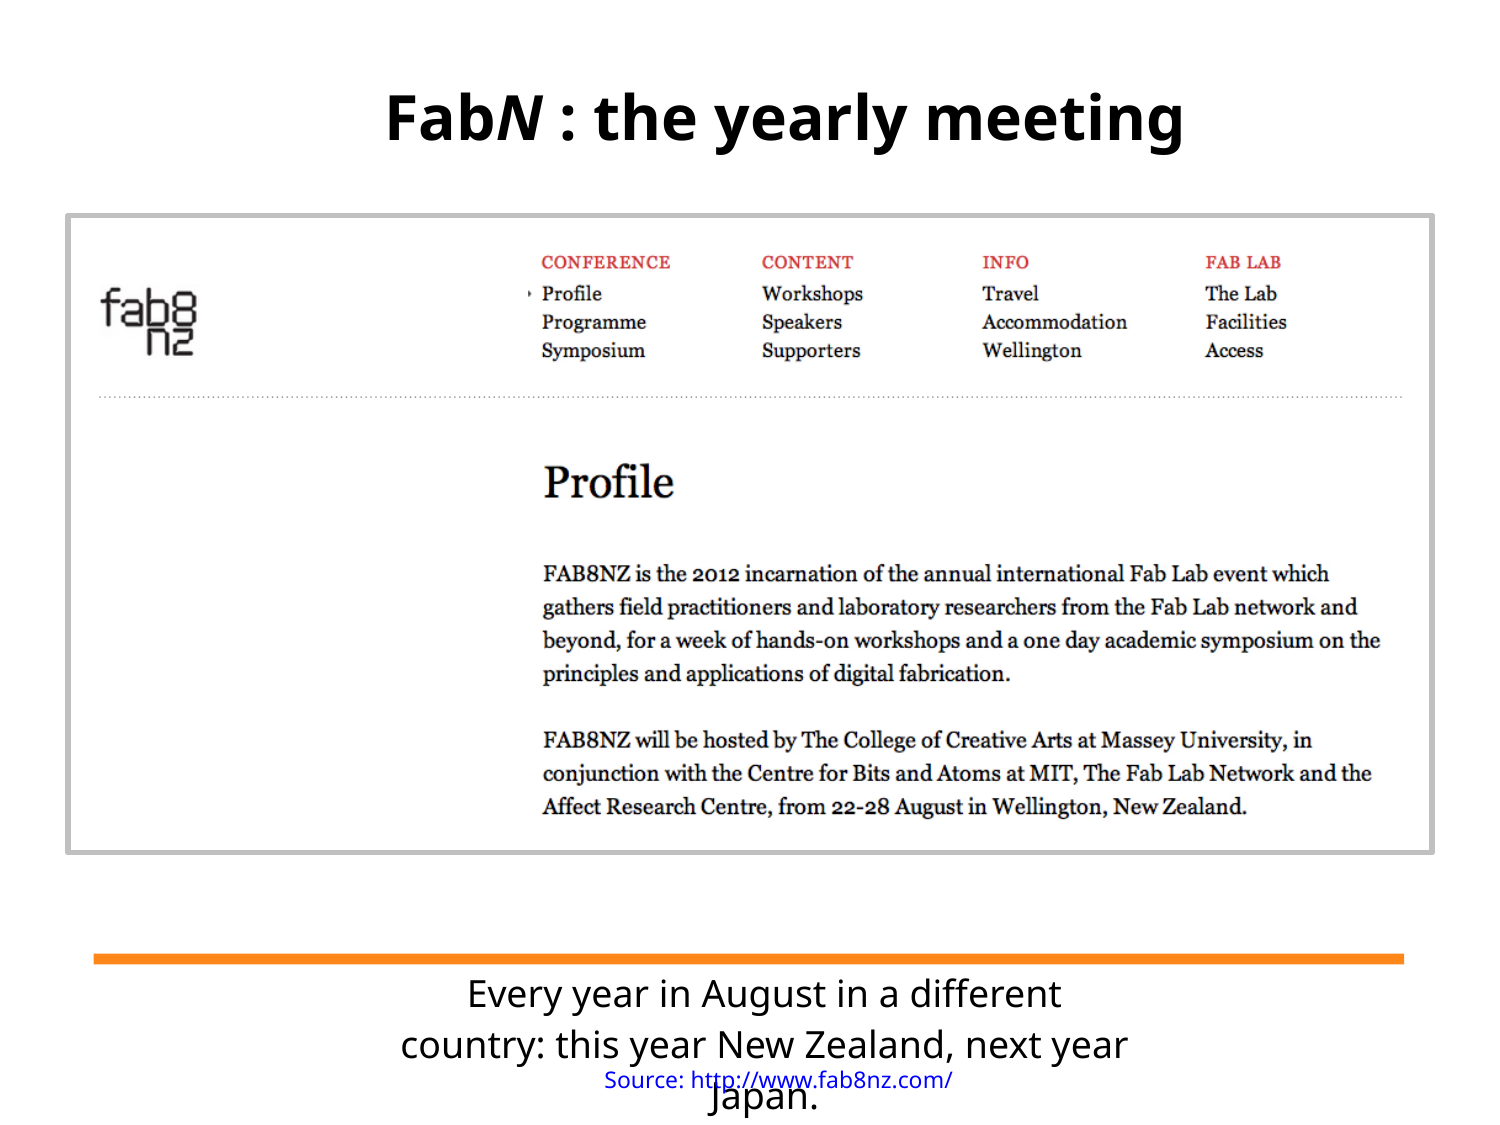

# FabN : the yearly meeting
Every year in August in a different country: this year New Zealand, next year Japan.
Source: http://www.fab8nz.com/